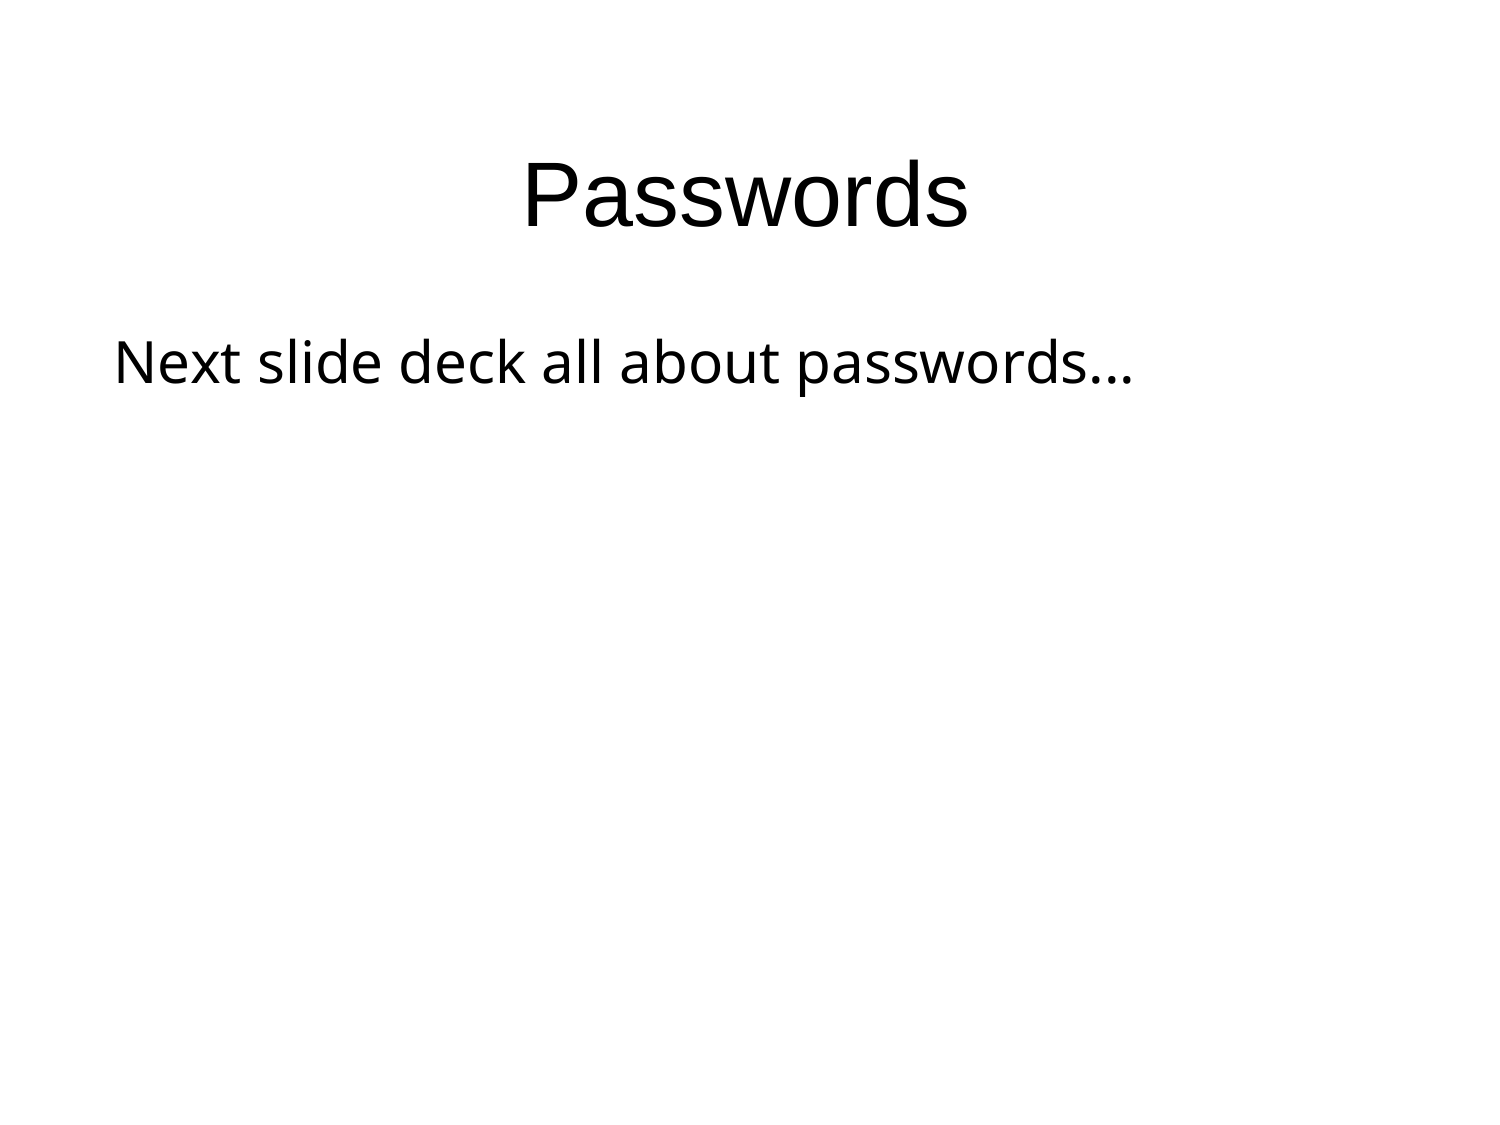

# Passwords
Next slide deck all about passwords...